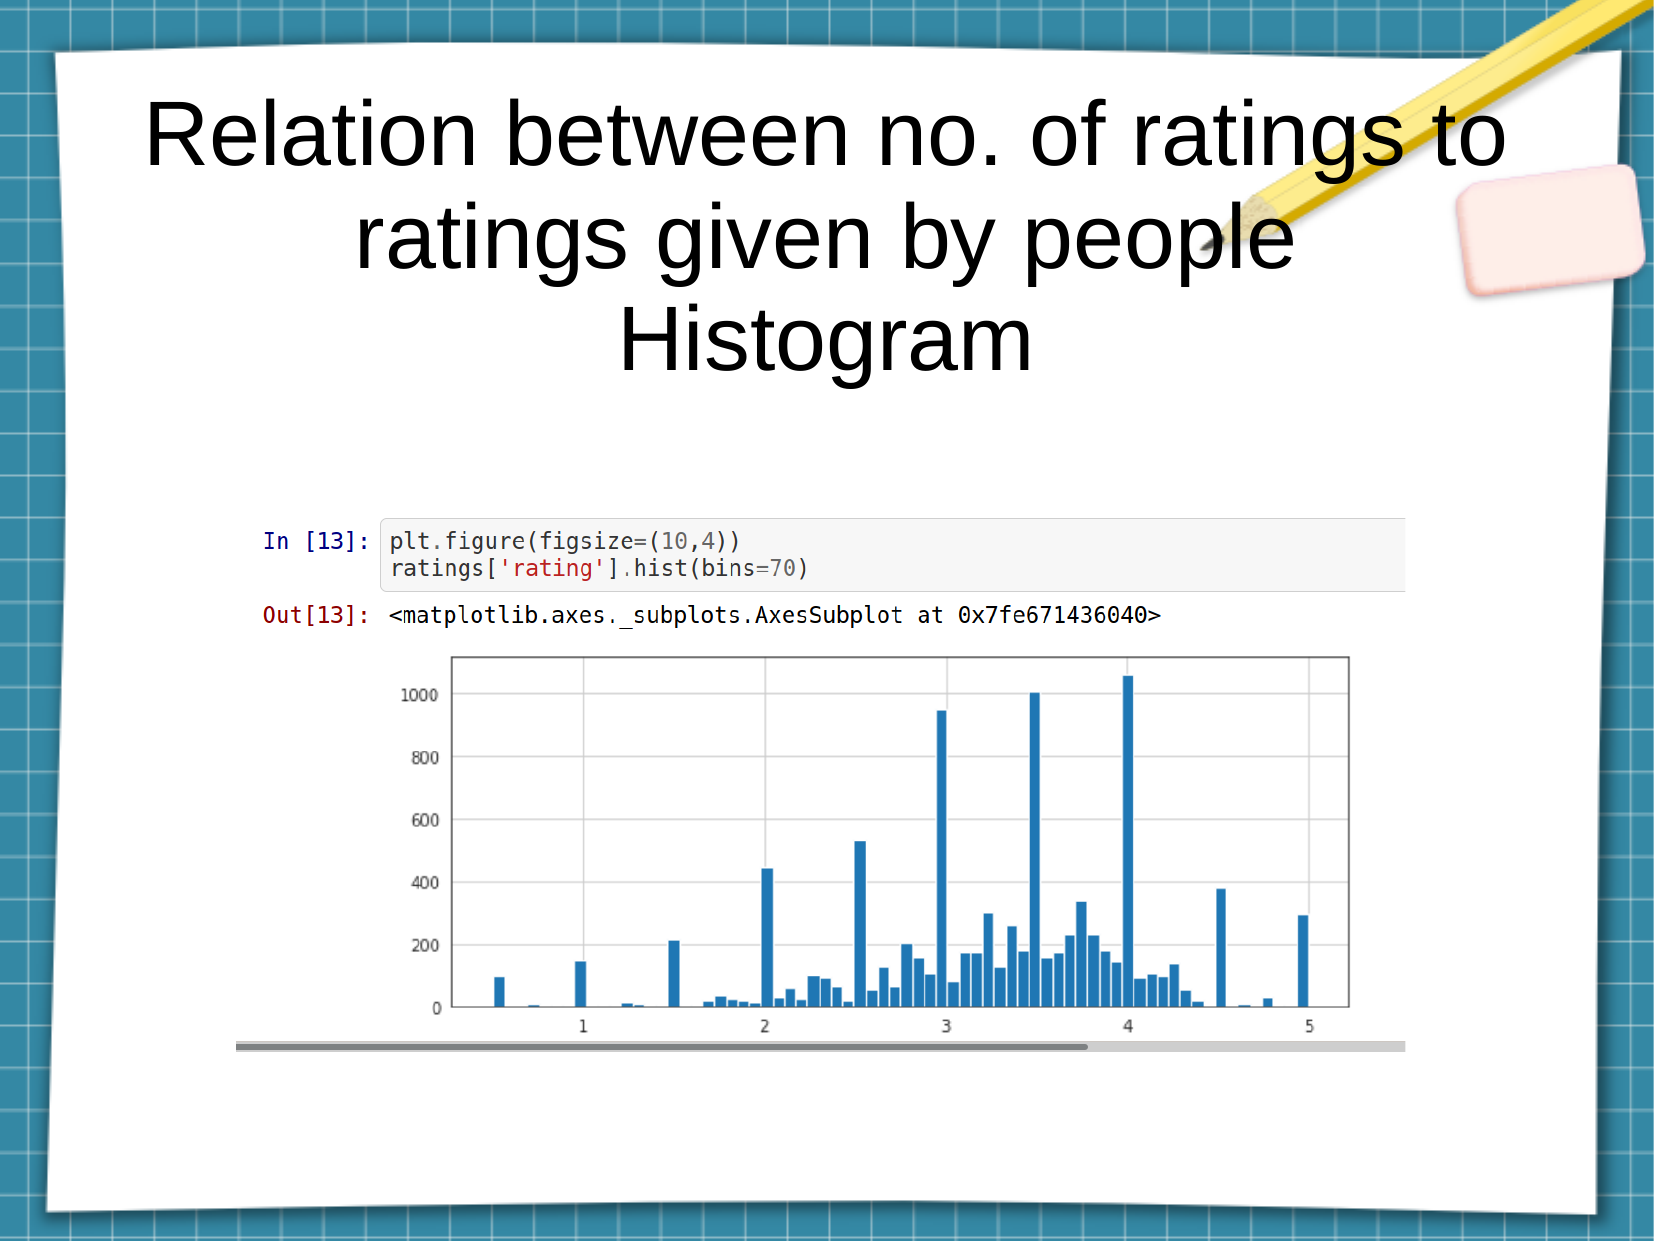

# Relation between no. of ratings to ratings given by people Histogram